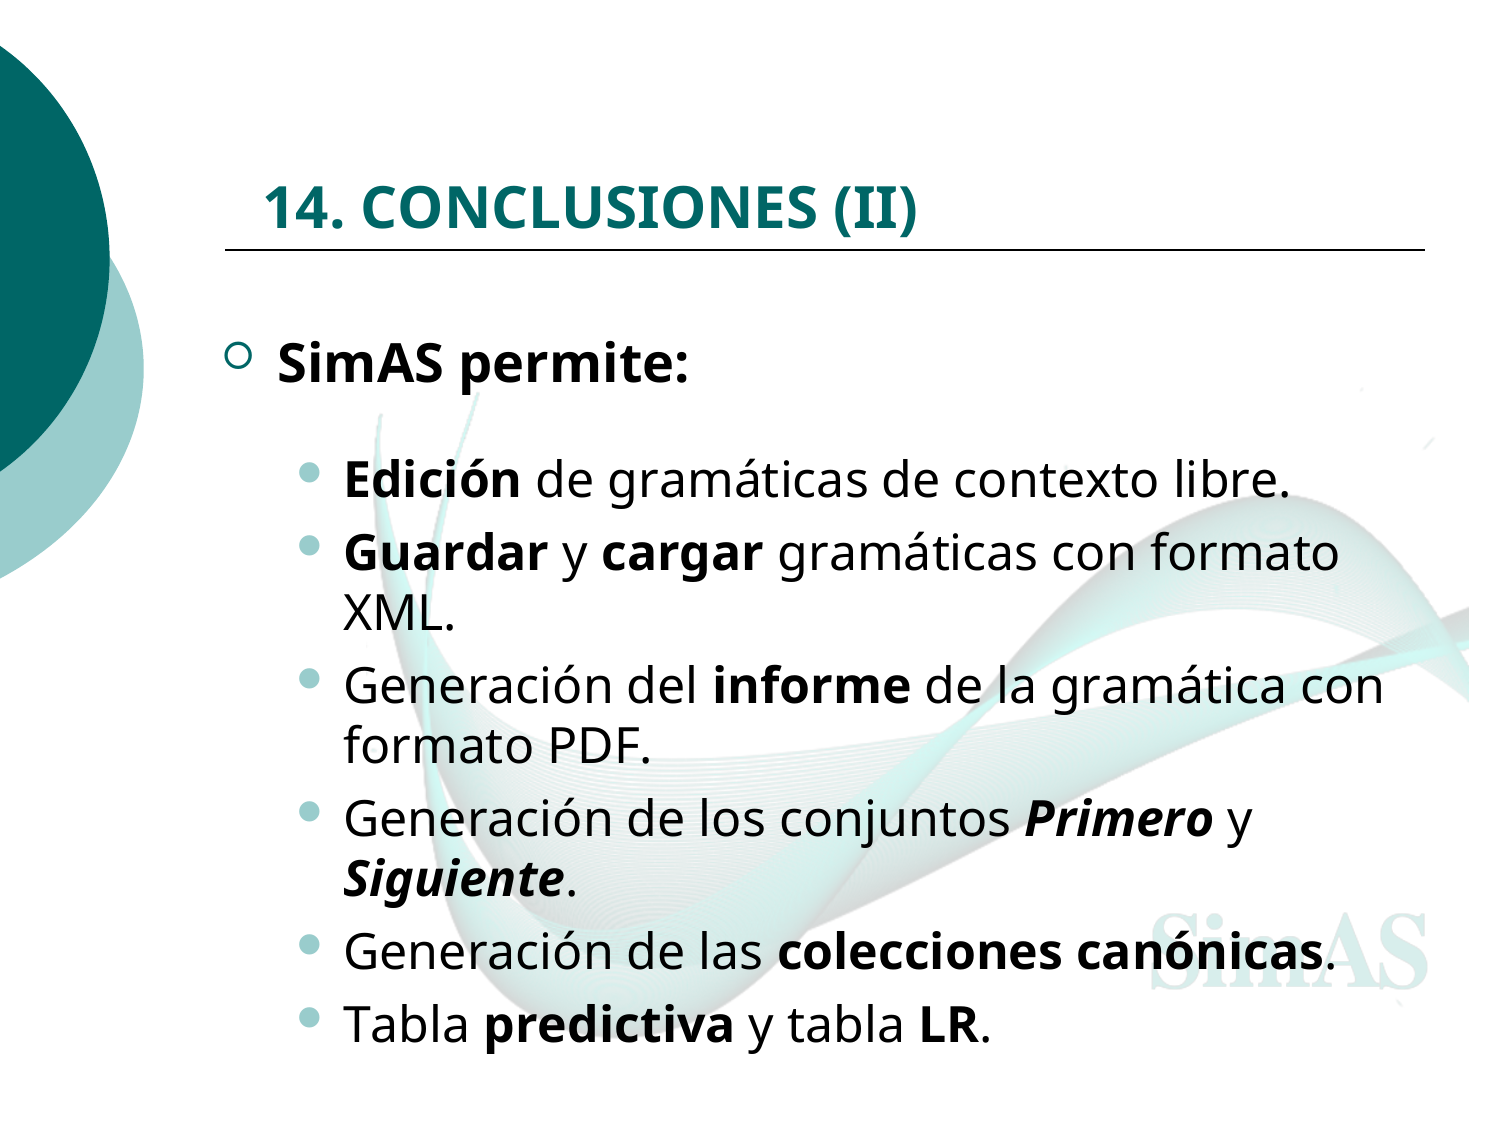

# 14. CONCLUSIONES (II)
SimAS permite:
Edición de gramáticas de contexto libre.
Guardar y cargar gramáticas con formato XML.
Generación del informe de la gramática con formato PDF.
Generación de los conjuntos Primero y Siguiente.
Generación de las colecciones canónicas.
Tabla predictiva y tabla LR.